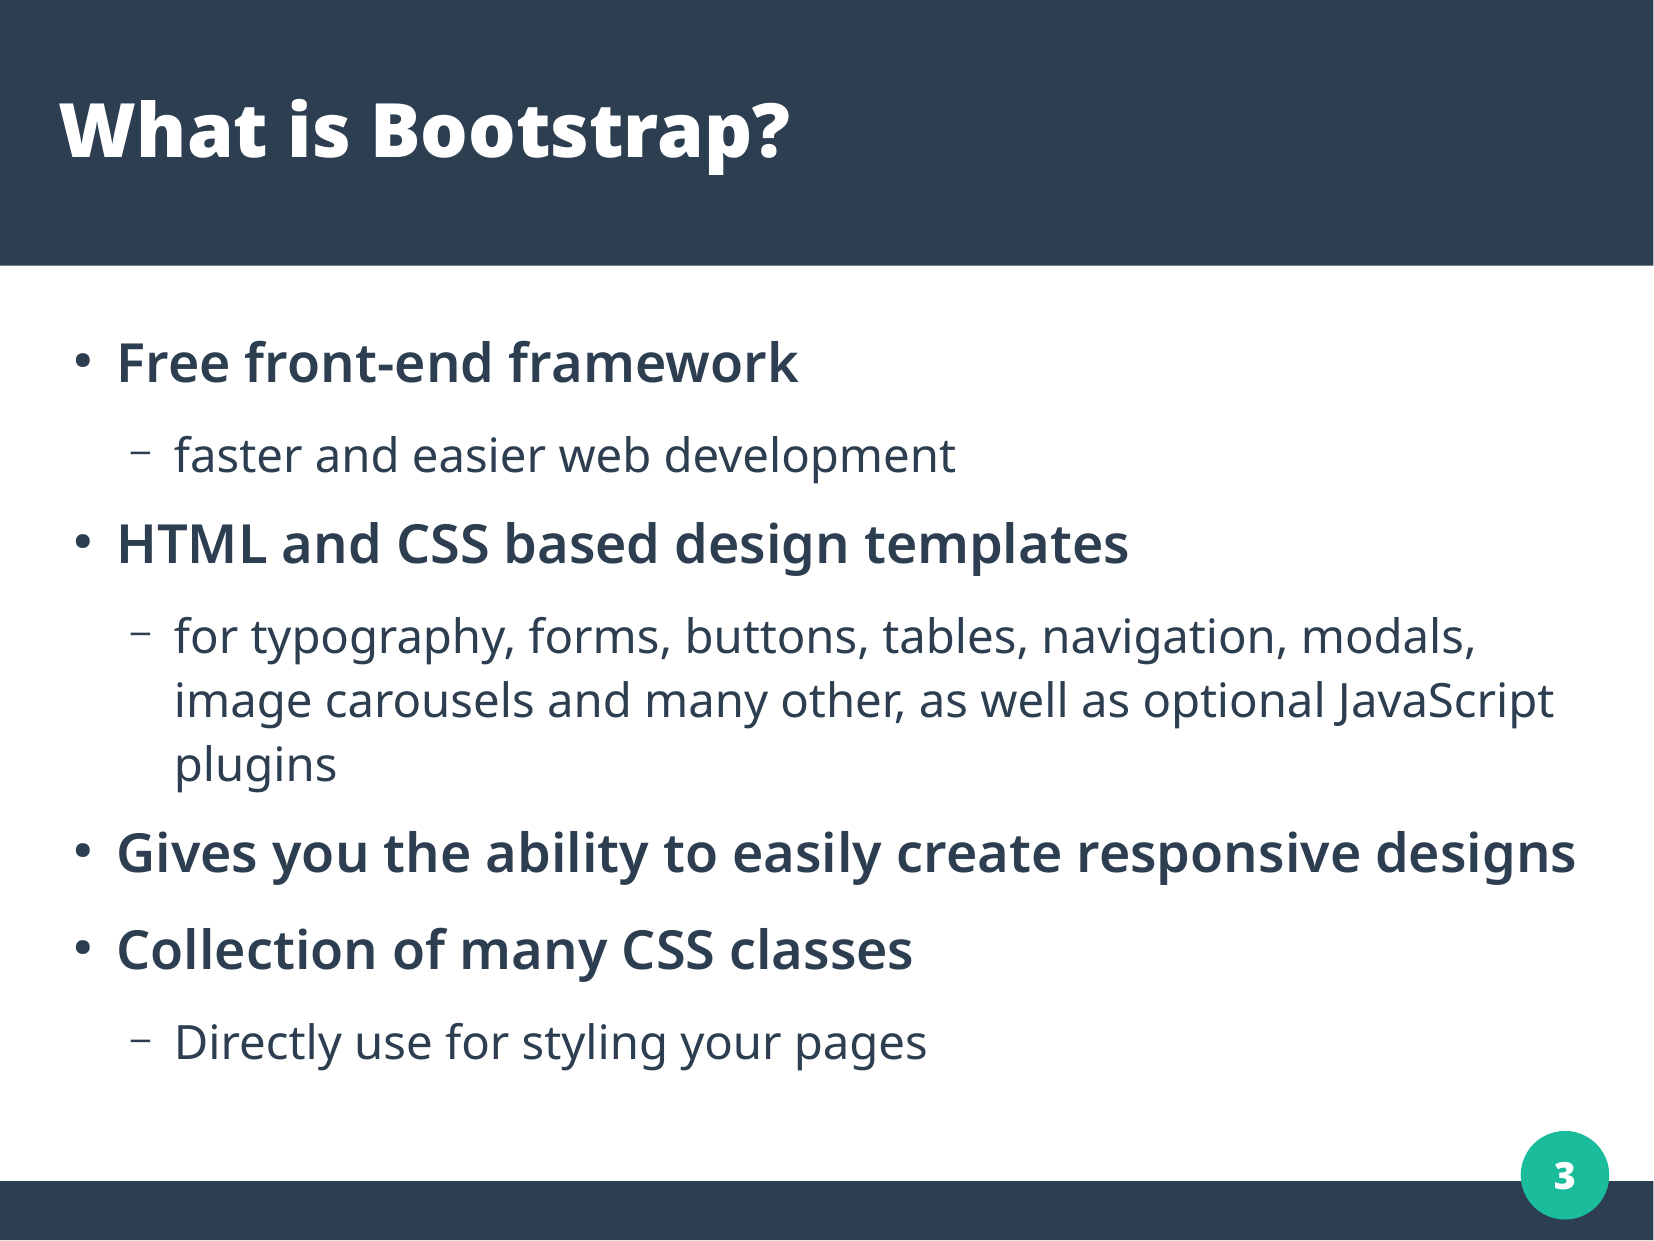

# What is Bootstrap?
Free front-end framework
faster and easier web development
HTML and CSS based design templates
for typography, forms, buttons, tables, navigation, modals, image carousels and many other, as well as optional JavaScript plugins
Gives you the ability to easily create responsive designs
Collection of many CSS classes
Directly use for styling your pages
3